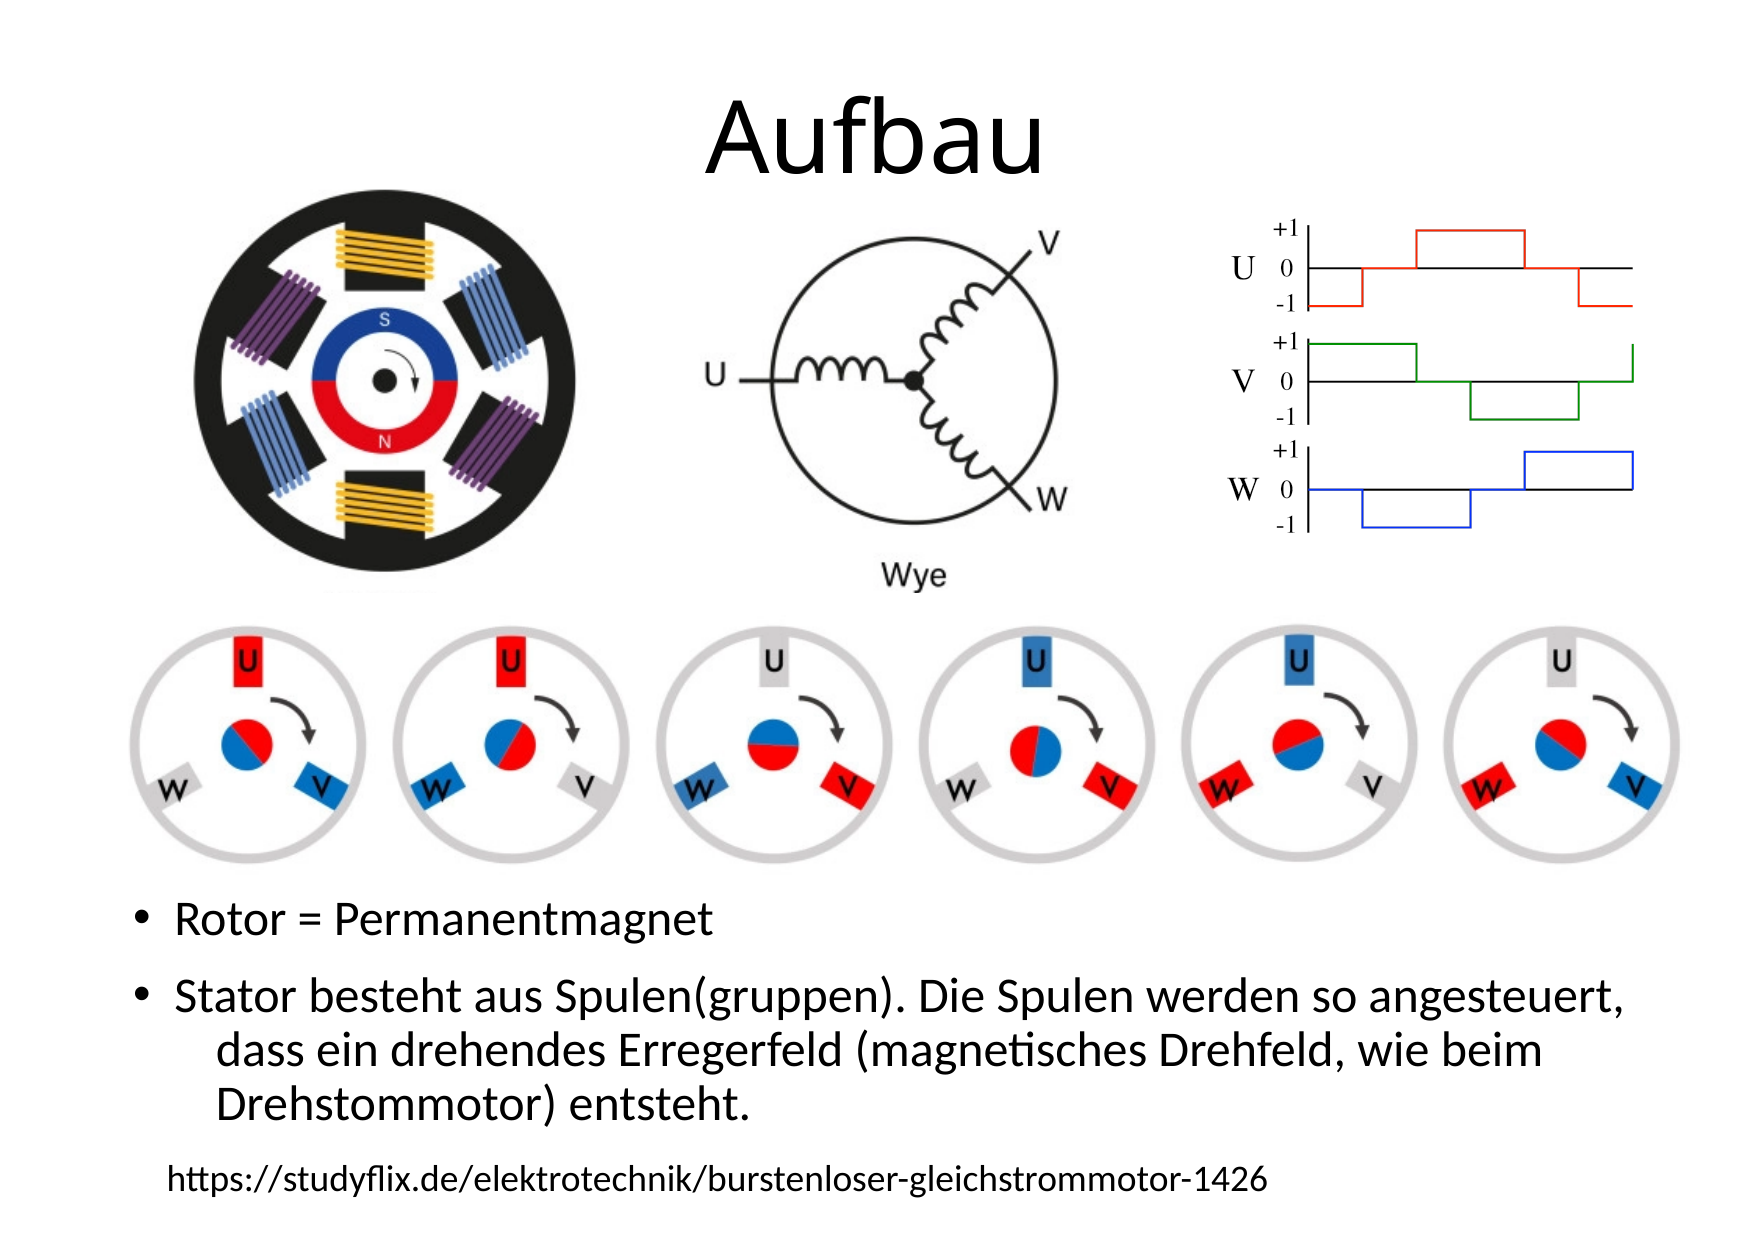

# Aufbau
Rotor = Permanentmagnet
Stator besteht aus Spulen(gruppen). Die Spulen werden so angesteuert, dass ein drehendes Erregerfeld (magnetisches Drehfeld, wie beim Drehstommotor) entsteht.
https://studyflix.de/elektrotechnik/burstenloser-gleichstrommotor-1426